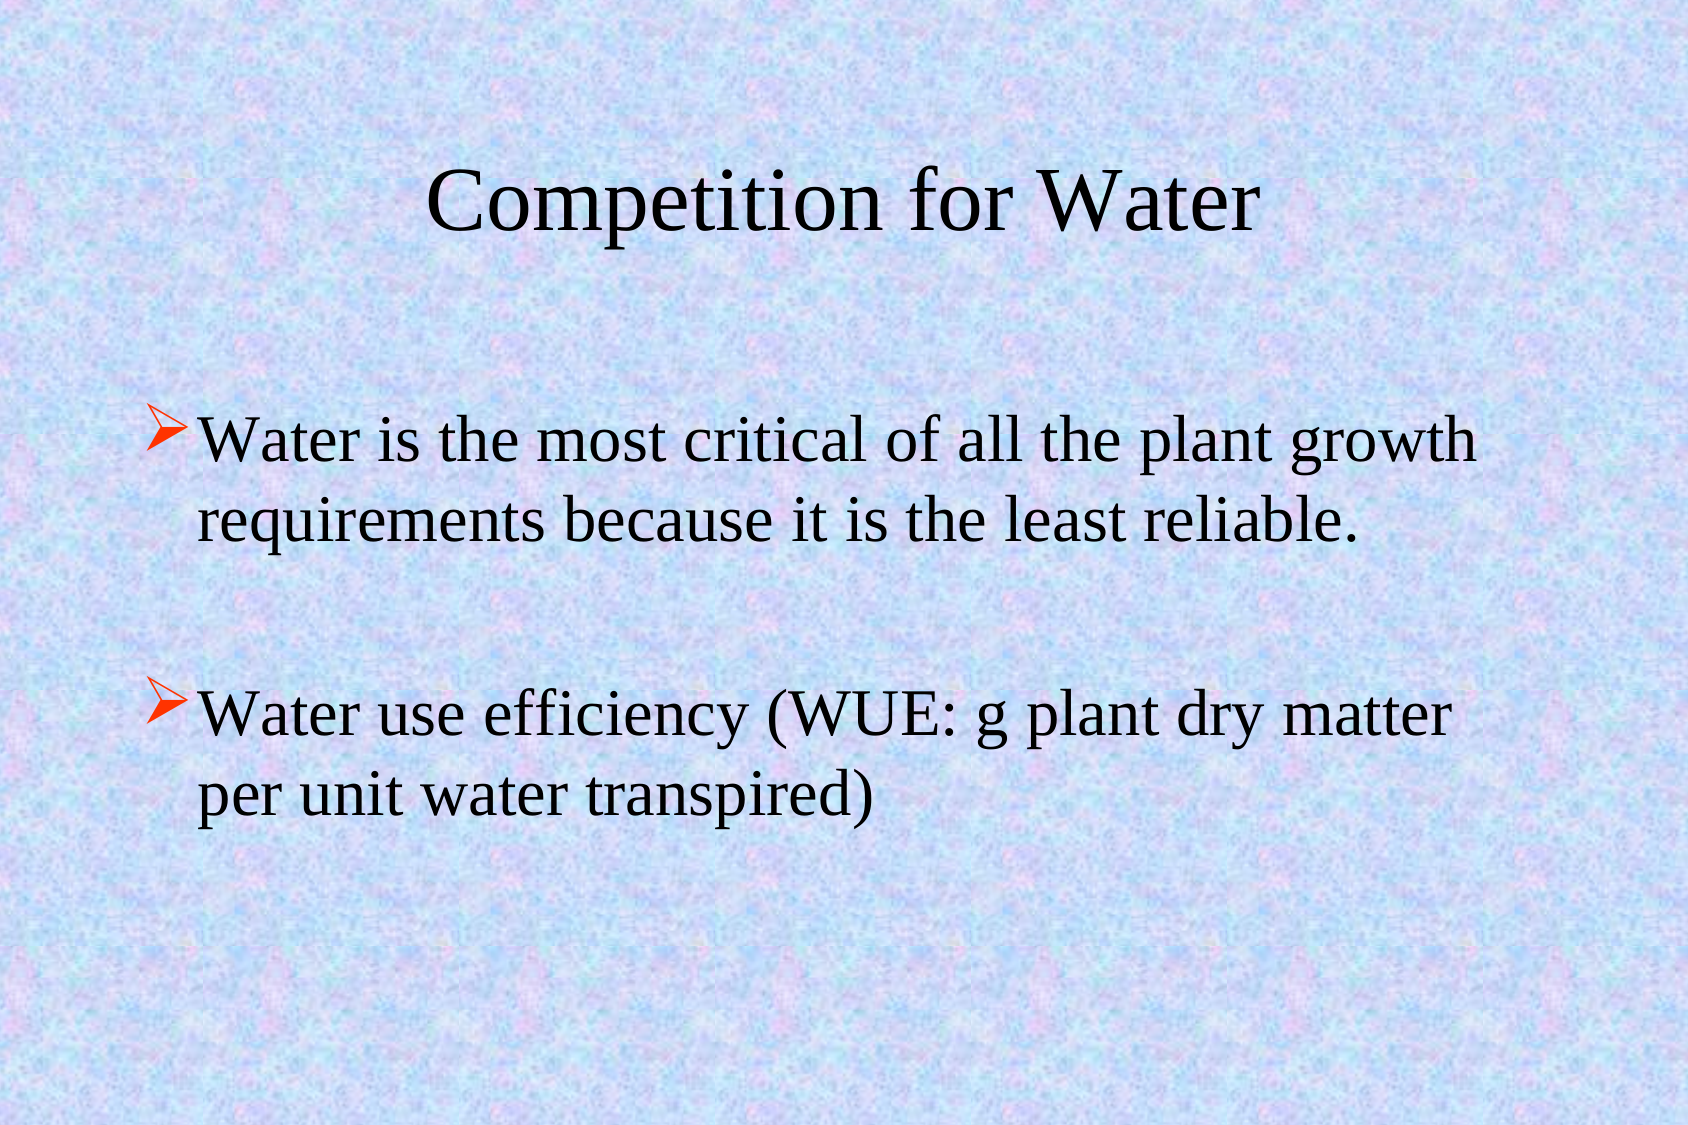

# Competition for Water
Water is the most critical of all the plant growth requirements because it is the least reliable.
Water use efficiency (WUE: g plant dry matter per unit water transpired)